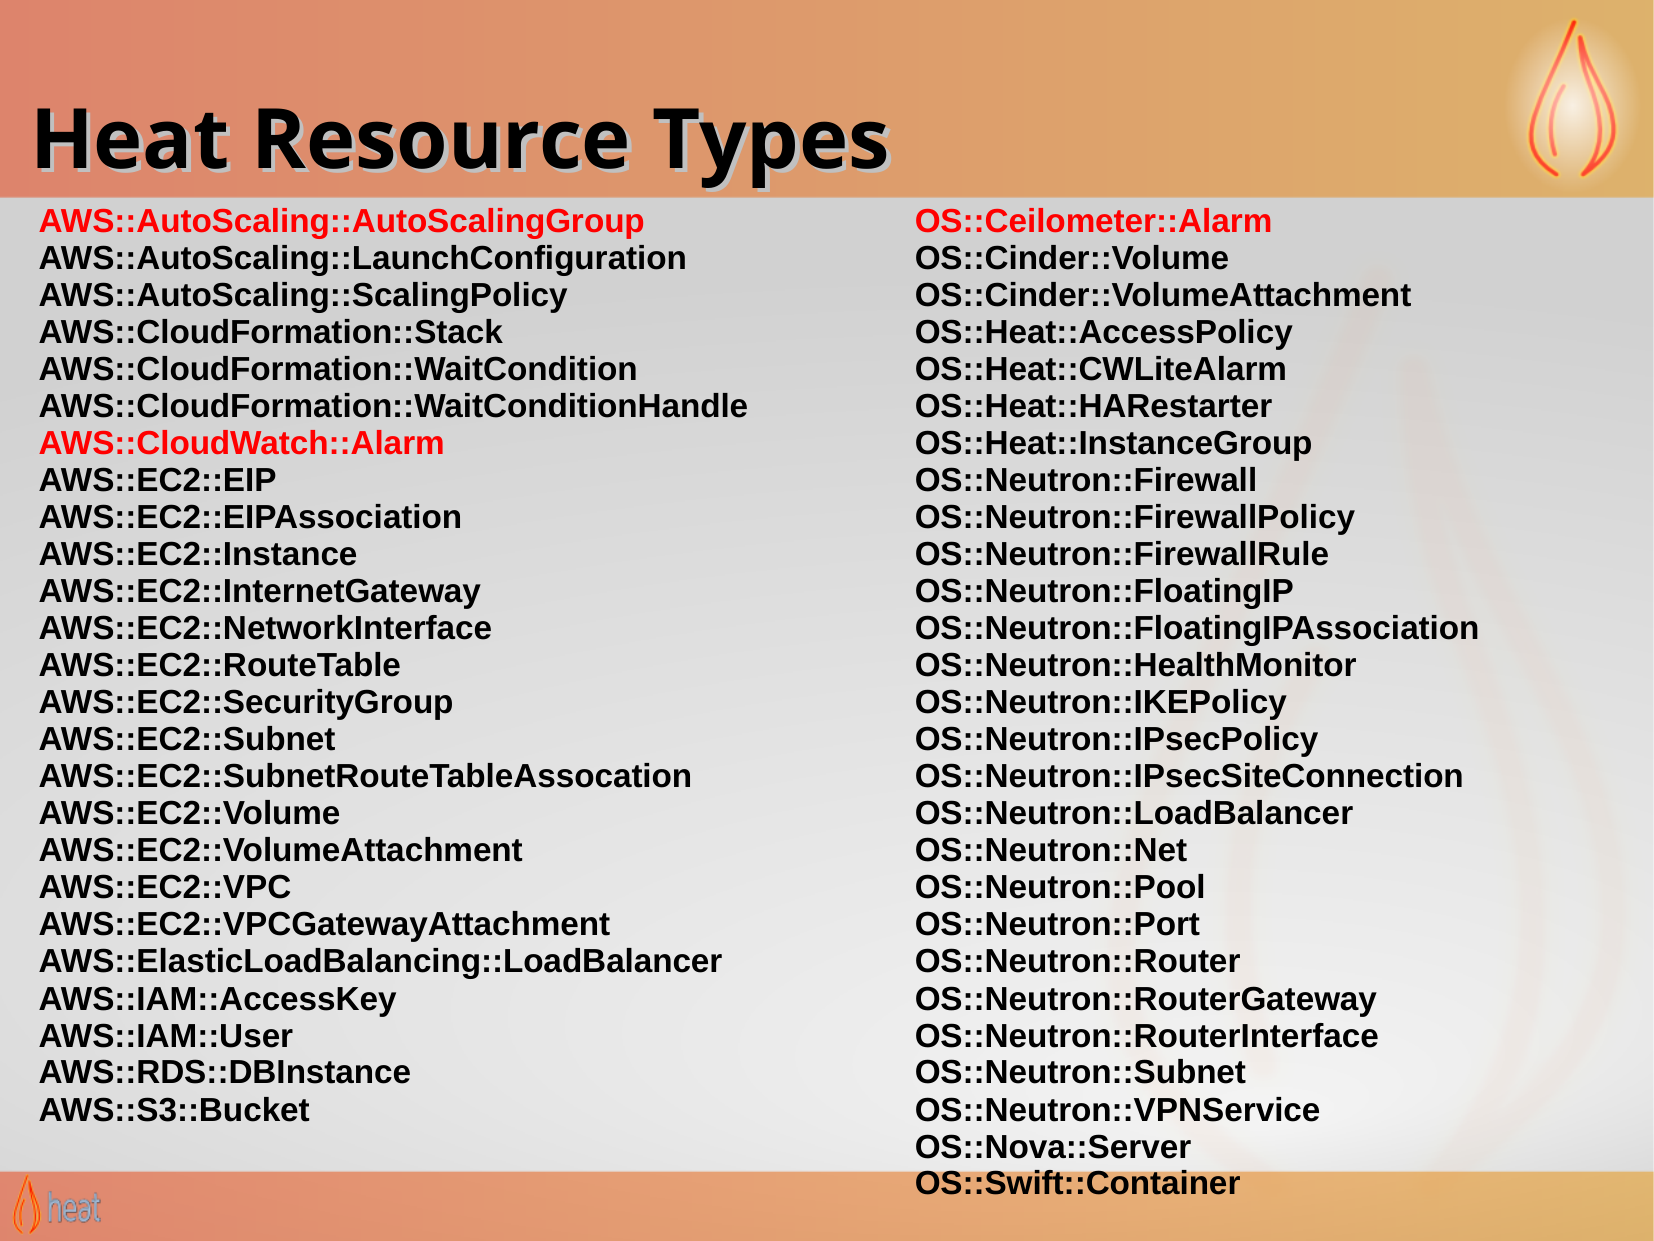

# Heat Resource Types
AWS::AutoScaling::AutoScalingGroup
AWS::AutoScaling::LaunchConfiguration
AWS::AutoScaling::ScalingPolicy
AWS::CloudFormation::Stack
AWS::CloudFormation::WaitCondition
AWS::CloudFormation::WaitConditionHandle
AWS::CloudWatch::Alarm
AWS::EC2::EIP
AWS::EC2::EIPAssociation
AWS::EC2::Instance
AWS::EC2::InternetGateway
AWS::EC2::NetworkInterface
AWS::EC2::RouteTable
AWS::EC2::SecurityGroup
AWS::EC2::Subnet
AWS::EC2::SubnetRouteTableAssocation
AWS::EC2::Volume
AWS::EC2::VolumeAttachment
AWS::EC2::VPC
AWS::EC2::VPCGatewayAttachment
AWS::ElasticLoadBalancing::LoadBalancer
AWS::IAM::AccessKey
AWS::IAM::User
AWS::RDS::DBInstance
AWS::S3::Bucket
OS::Ceilometer::Alarm
OS::Cinder::Volume
OS::Cinder::VolumeAttachment
OS::Heat::AccessPolicy
OS::Heat::CWLiteAlarm
OS::Heat::HARestarter
OS::Heat::InstanceGroup
OS::Neutron::Firewall
OS::Neutron::FirewallPolicy
OS::Neutron::FirewallRule
OS::Neutron::FloatingIP
OS::Neutron::FloatingIPAssociation
OS::Neutron::HealthMonitor
OS::Neutron::IKEPolicy
OS::Neutron::IPsecPolicy
OS::Neutron::IPsecSiteConnection
OS::Neutron::LoadBalancer
OS::Neutron::Net
OS::Neutron::Pool
OS::Neutron::Port
OS::Neutron::Router
OS::Neutron::RouterGateway
OS::Neutron::RouterInterface
OS::Neutron::Subnet
OS::Neutron::VPNService
OS::Nova::Server
OS::Swift::Container